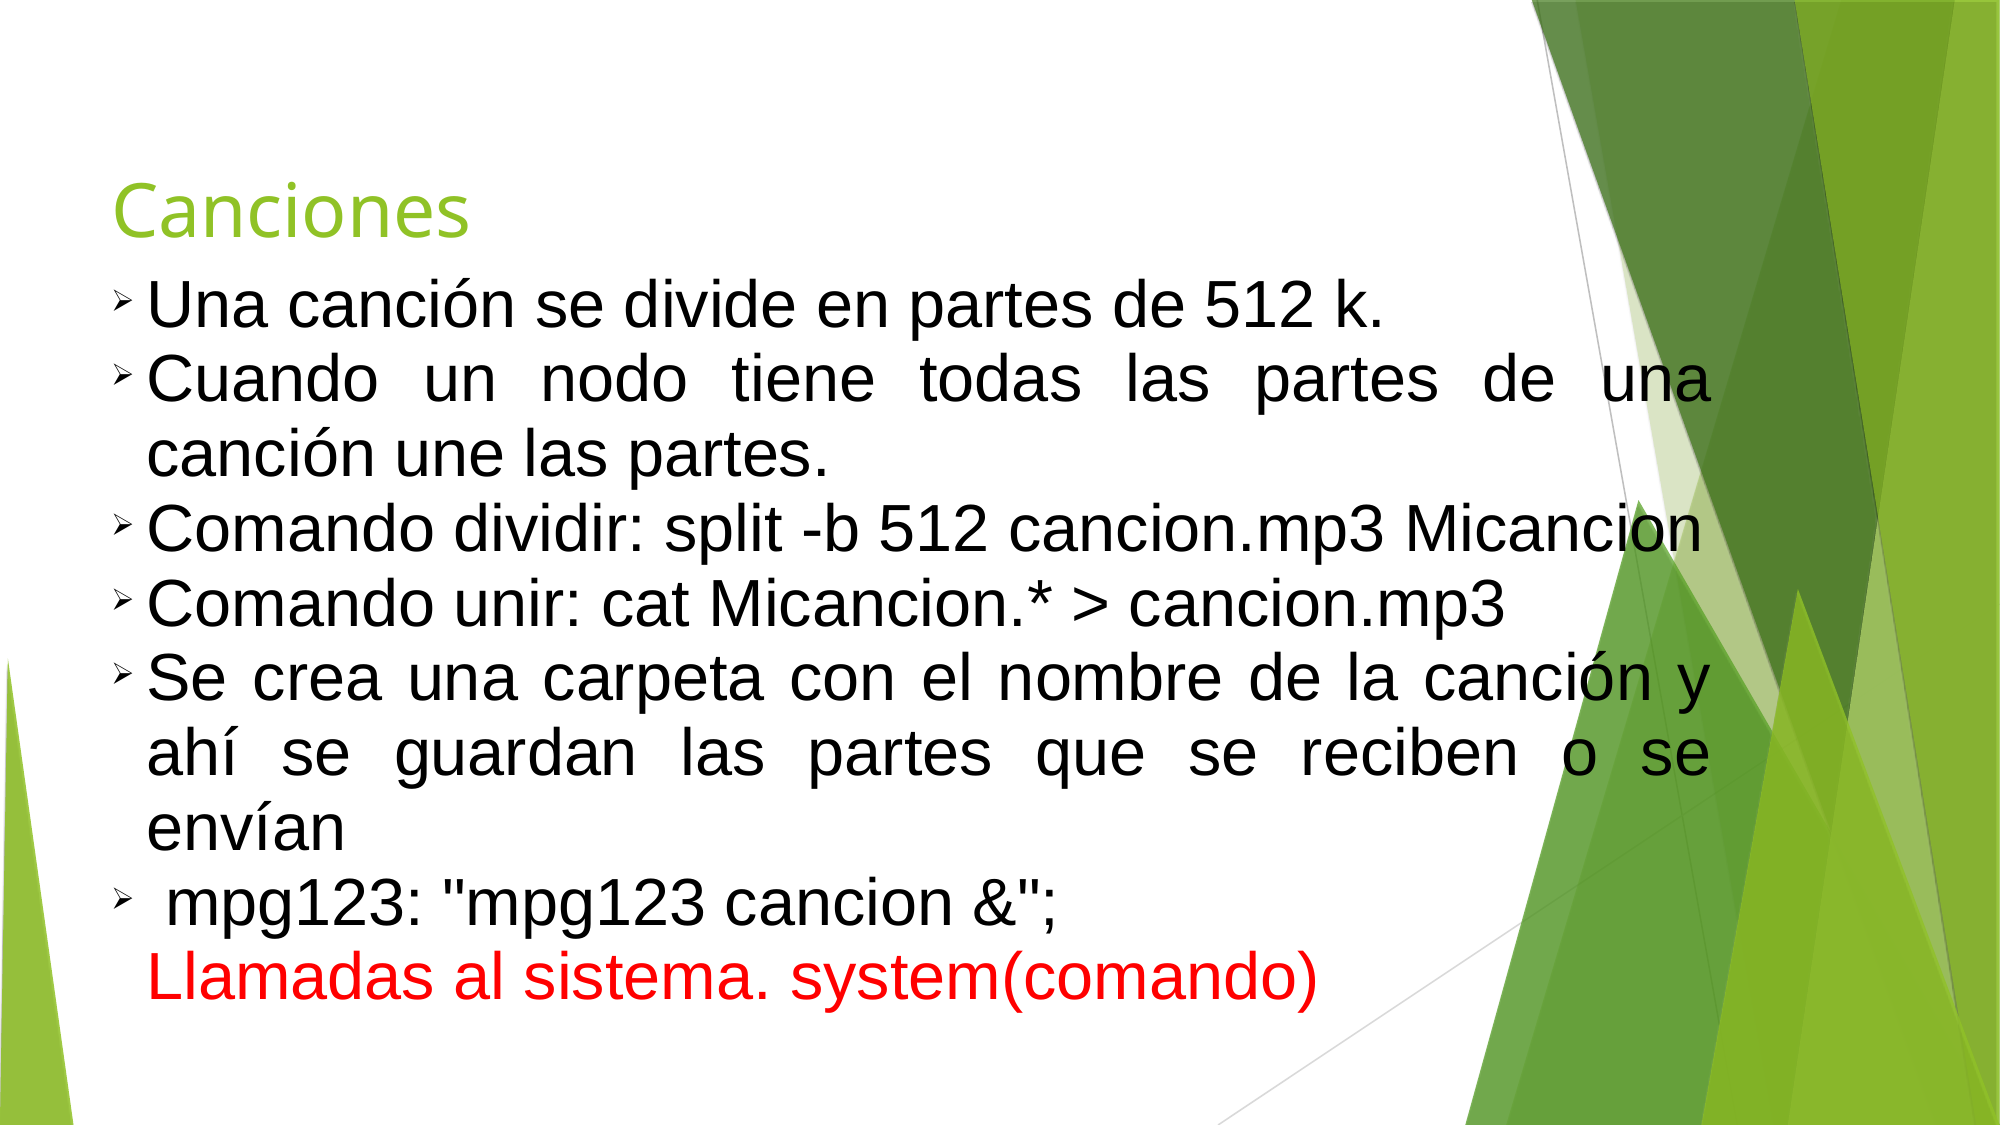

# Canciones
Una canción se divide en partes de 512 k.
Cuando un nodo tiene todas las partes de una canción une las partes.
Comando dividir: split -b 512 cancion.mp3 Micancion
Comando unir: cat Micancion.* > cancion.mp3
Se crea una carpeta con el nombre de la canción y ahí se guardan las partes que se reciben o se envían
 mpg123: "mpg123 cancion &";
Llamadas al sistema. system(comando)